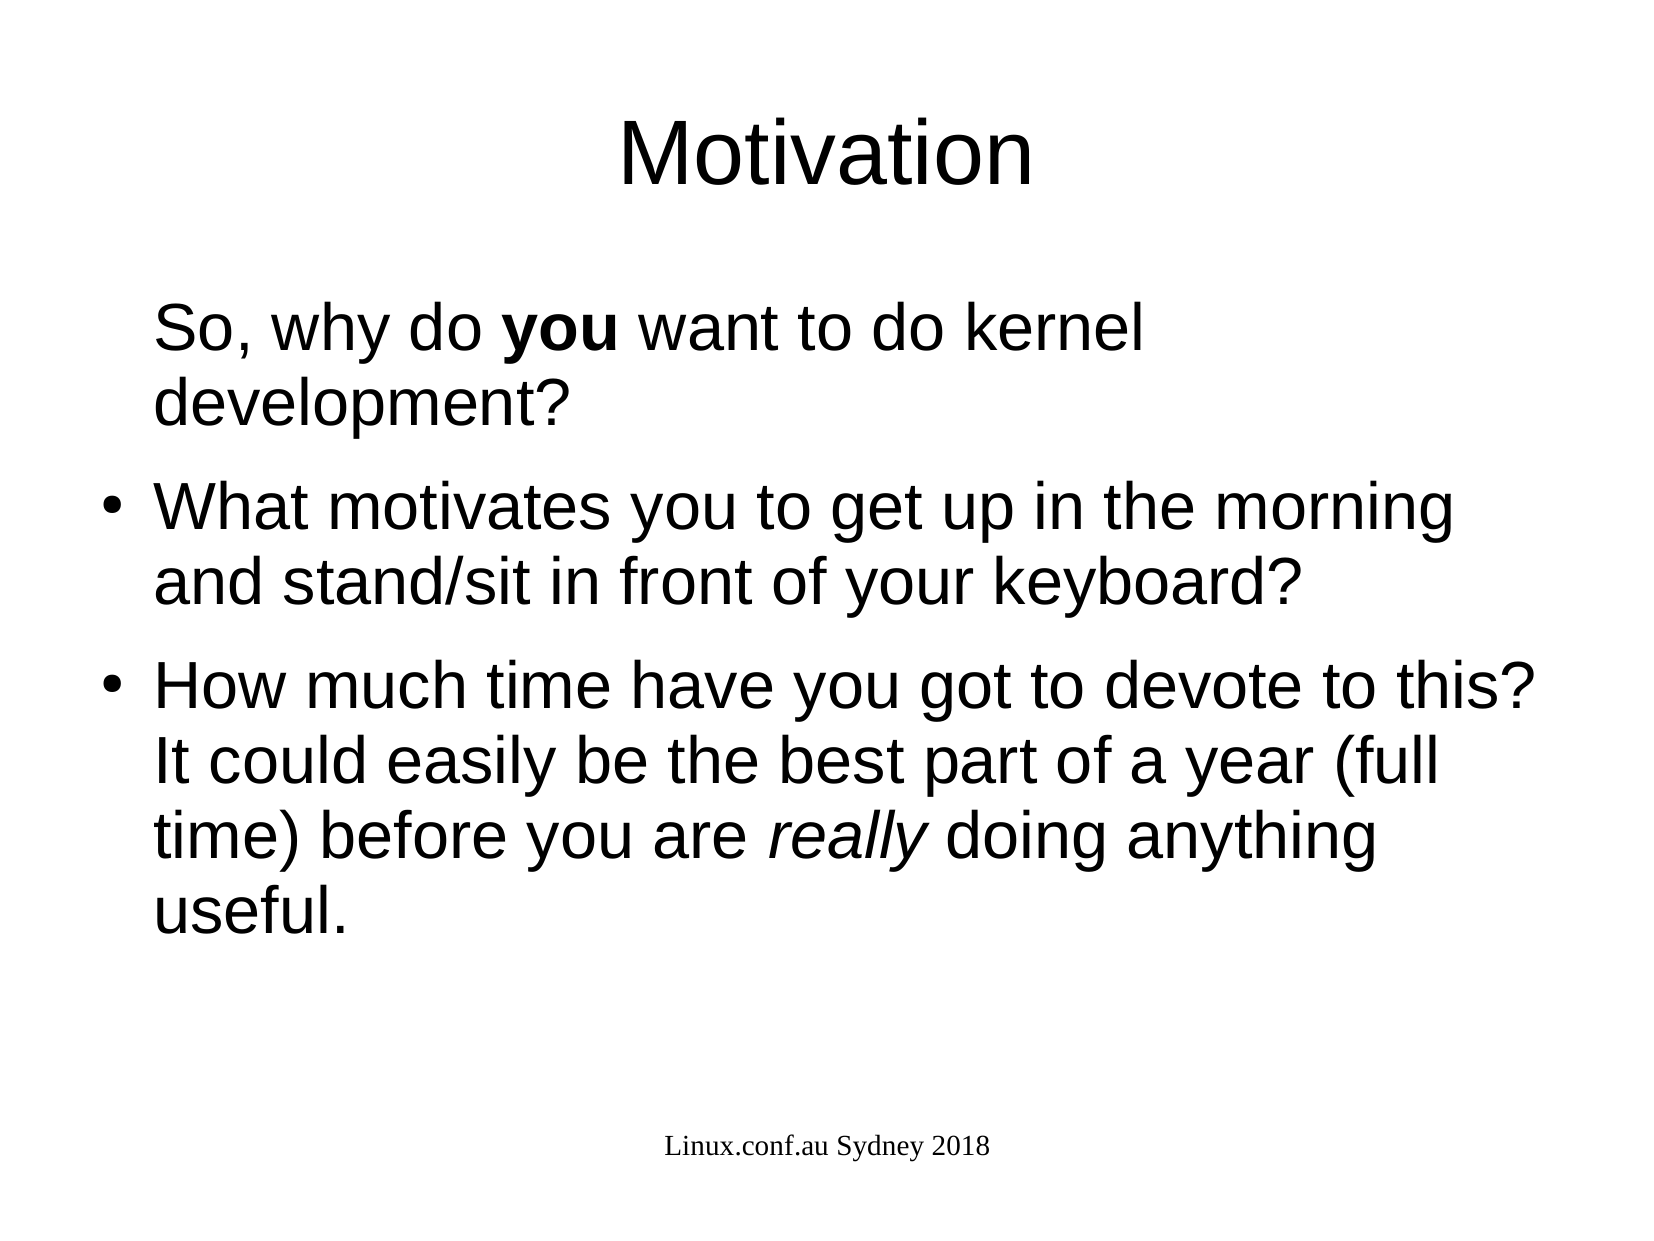

# Motivation
So, why do you want to do kernel development?
What motivates you to get up in the morning and stand/sit in front of your keyboard?
How much time have you got to devote to this? It could easily be the best part of a year (full time) before you are really doing anything useful.
Linux.conf.au Sydney 2018